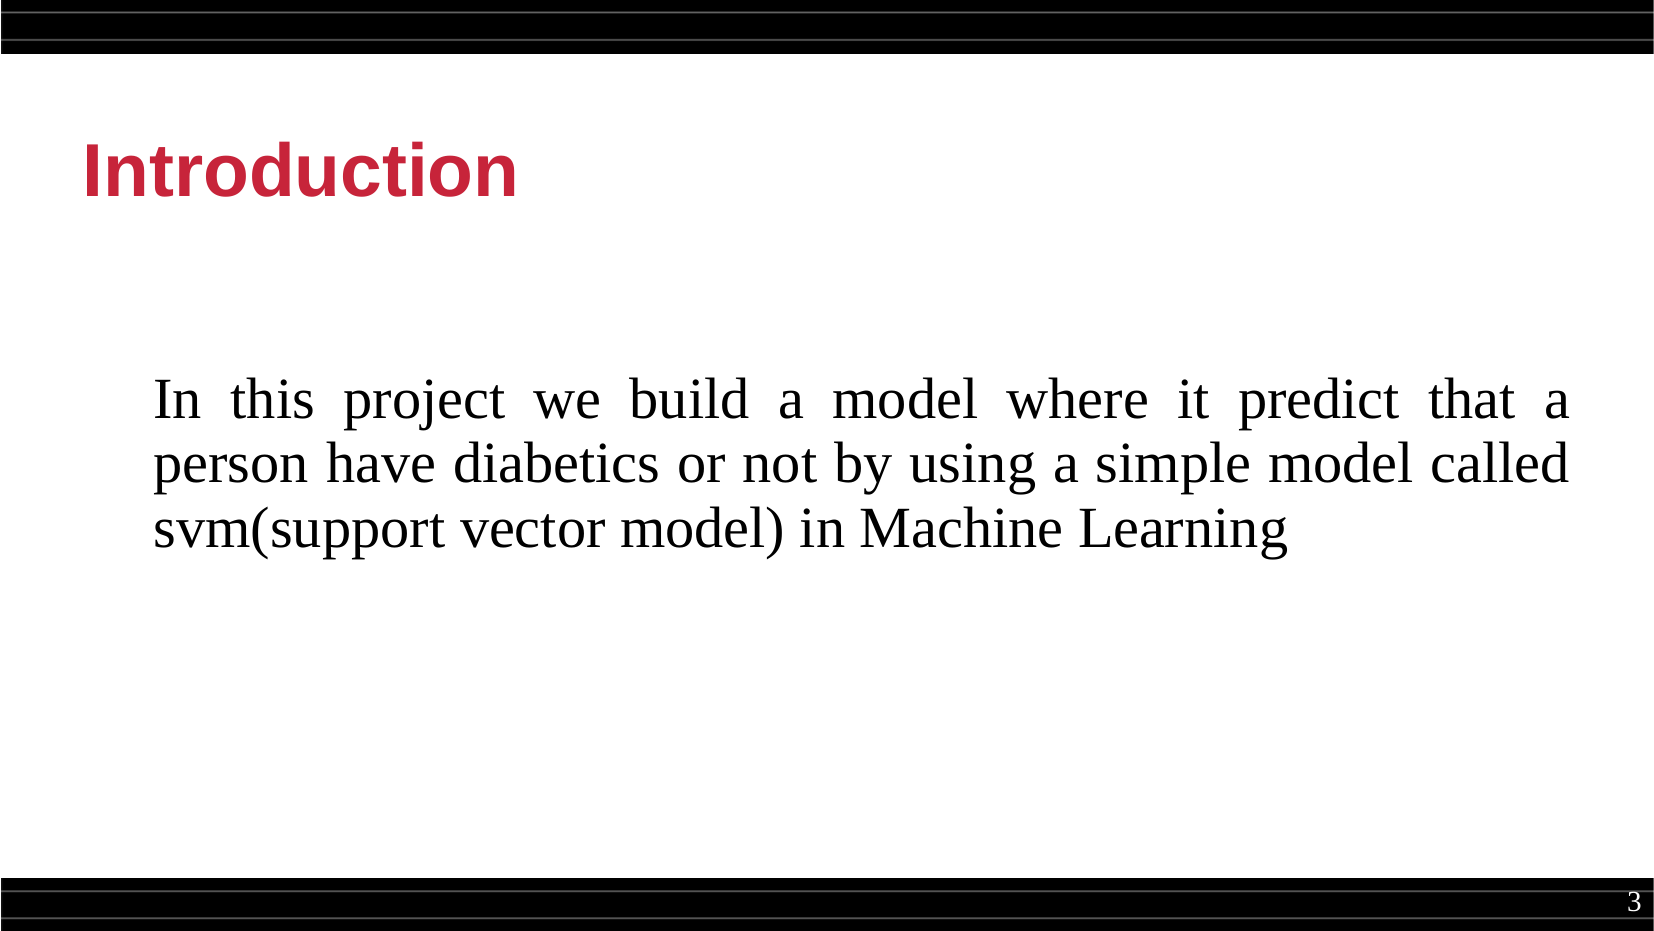

# Introduction
In this project we build a model where it predict that a person have diabetics or not by using a simple model called svm(support vector model) in Machine Learning